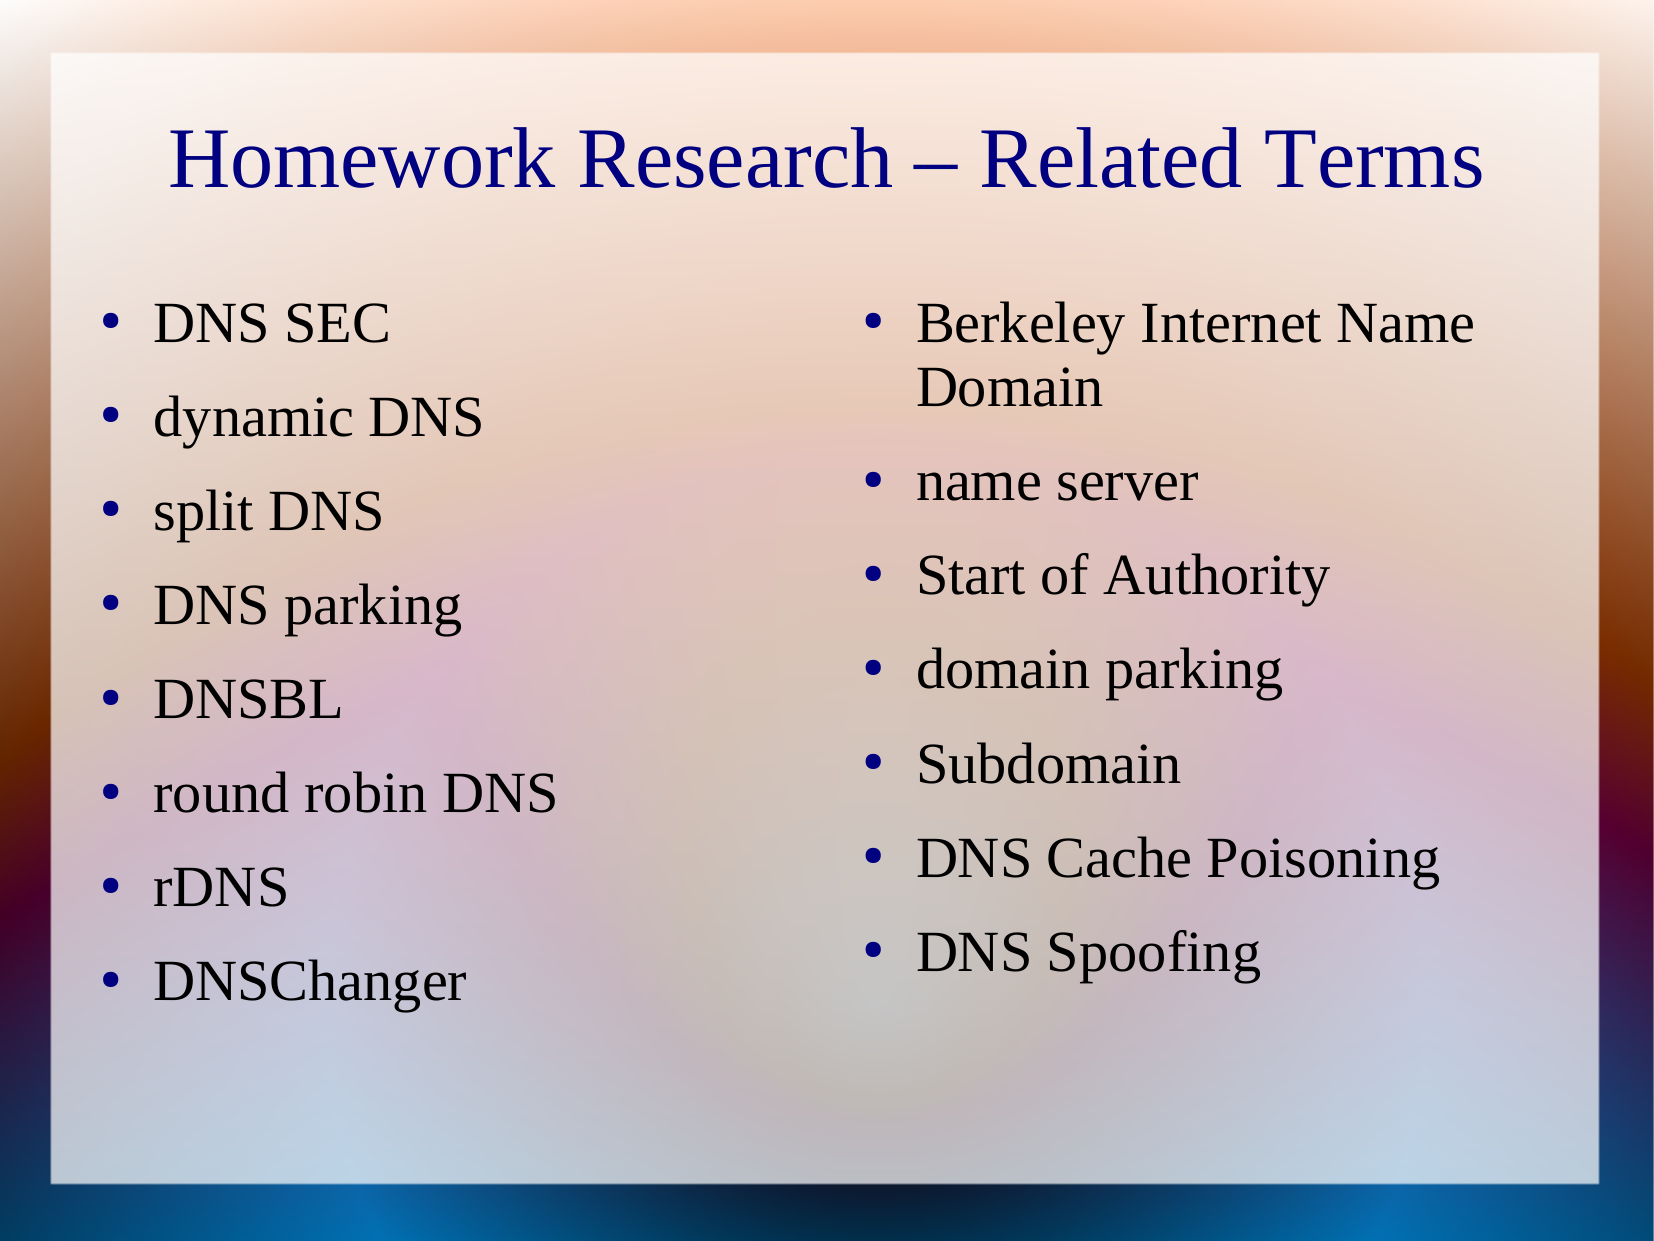

# Homework Research – Related Terms
DNS SEC
dynamic DNS
split DNS
DNS parking
DNSBL
round robin DNS
rDNS
DNSChanger
Berkeley Internet Name Domain
name server
Start of Authority
domain parking
Subdomain
DNS Cache Poisoning
DNS Spoofing